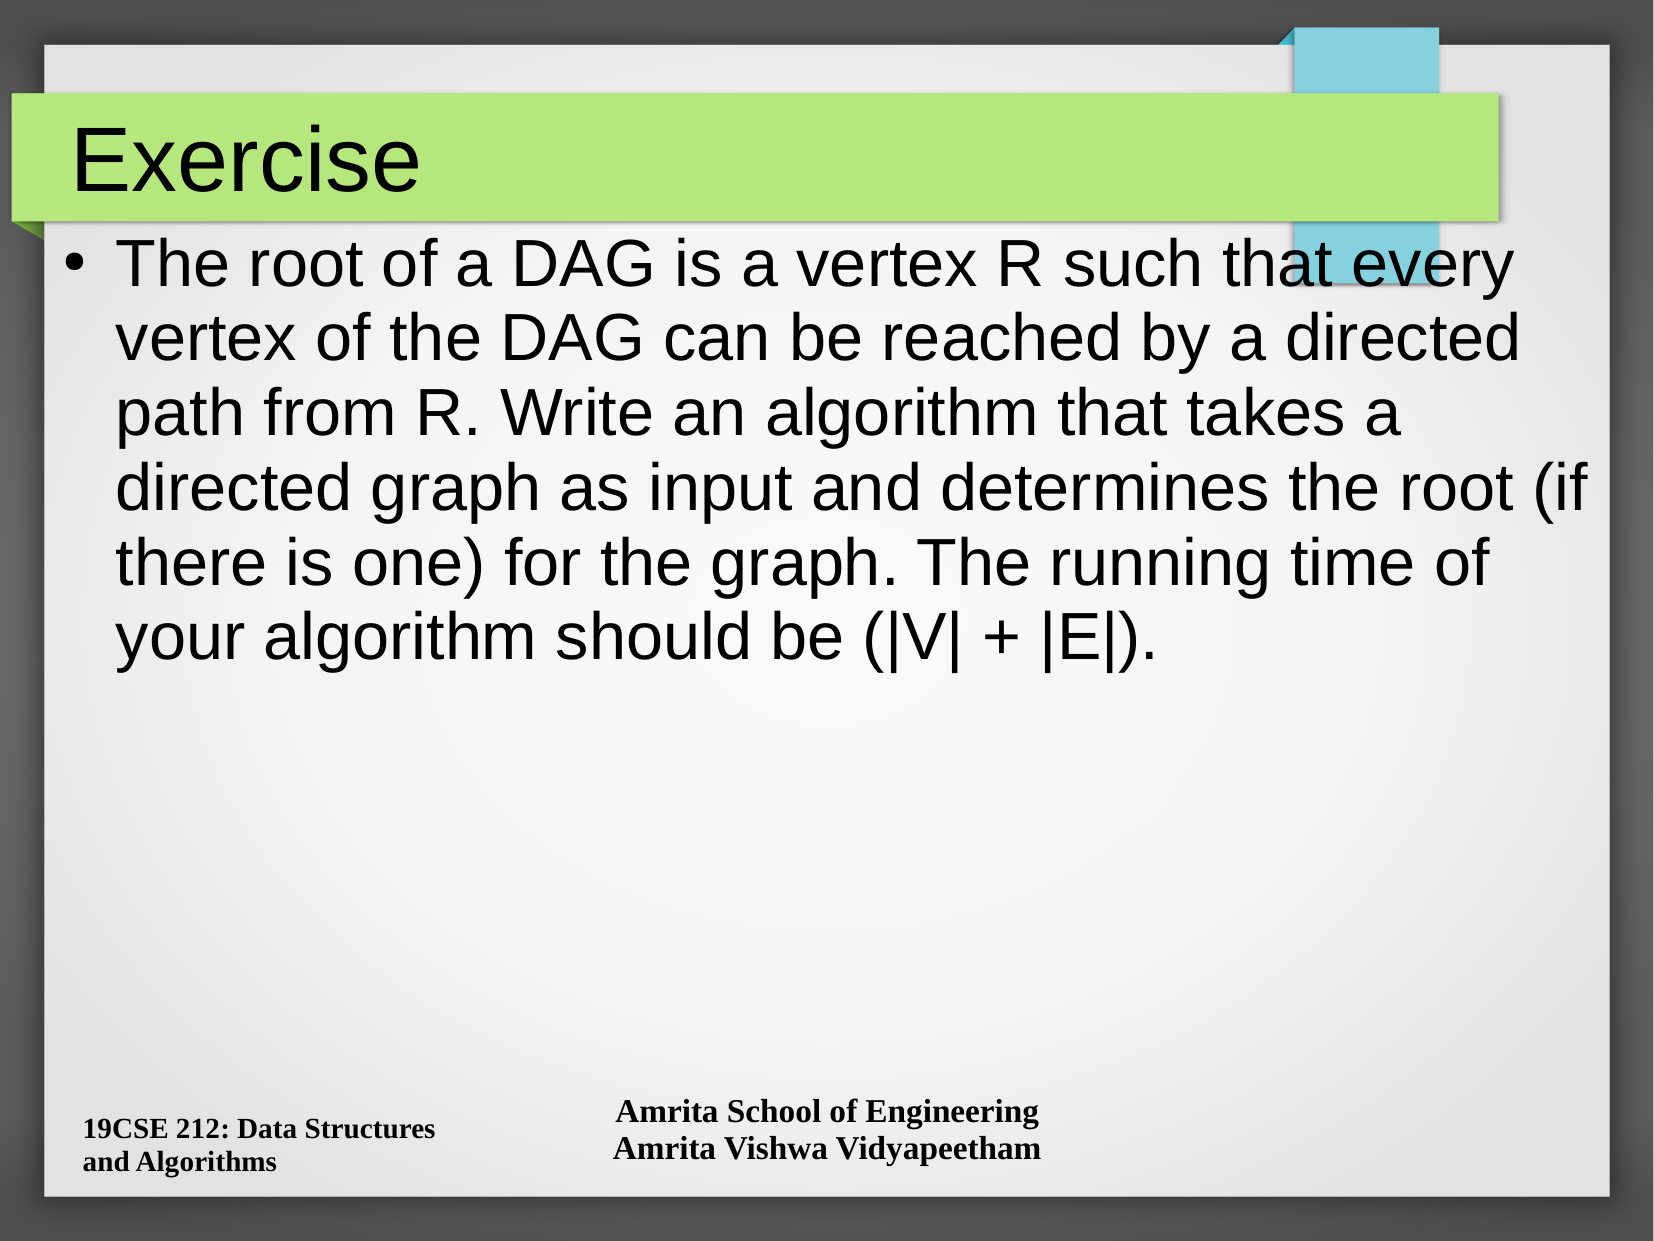

# Exercise
The root of a DAG is a vertex R such that every vertex of the DAG can be reached by a directed path from R. Write an algorithm that takes a directed graph as input and determines the root (if there is one) for the graph. The running time of your algorithm should be (|V| + |E|).